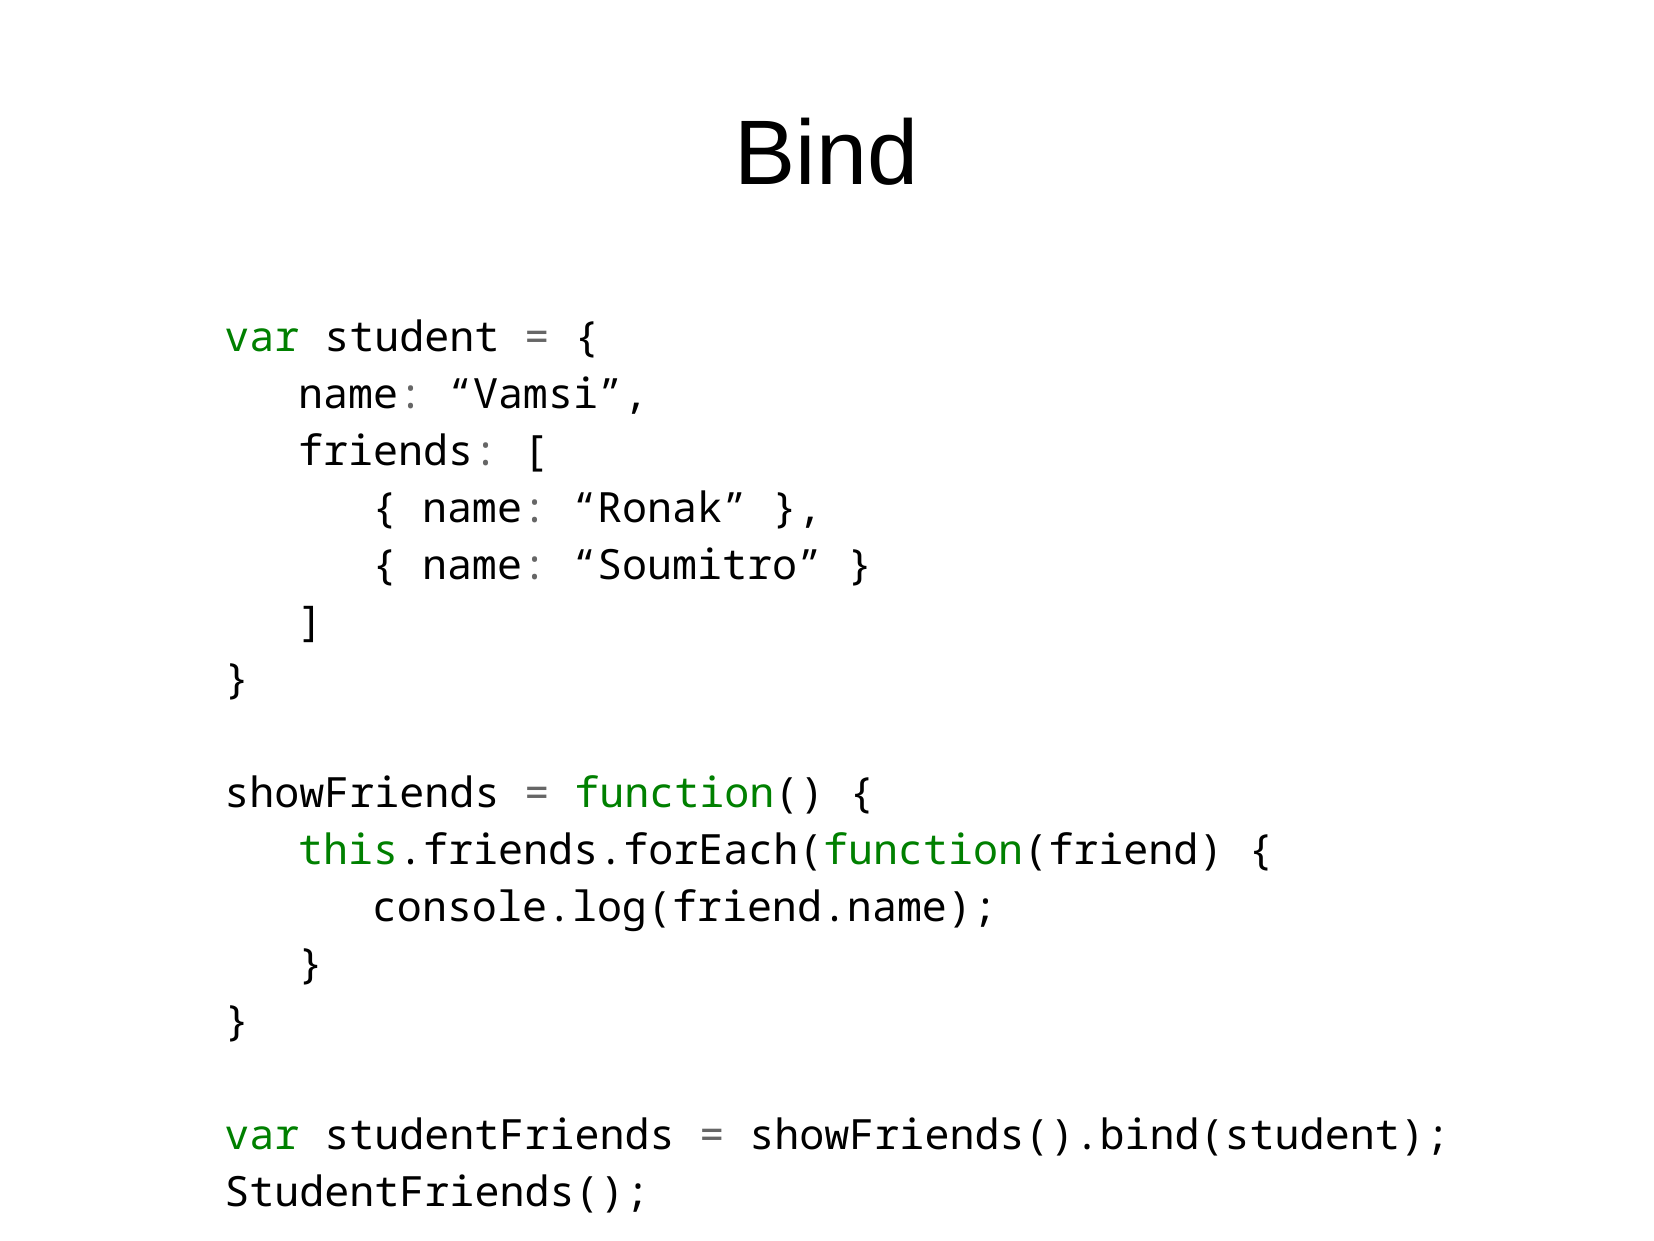

# Bind
var student = {
	name: “Vamsi”,
	friends: [
		{ name: “Ronak” },
		{ name: “Soumitro” }
	]
}
showFriends = function() {
	this.friends.forEach(function(friend) {
		console.log(friend.name);
	}
}
var studentFriends = showFriends().bind(student);
StudentFriends();